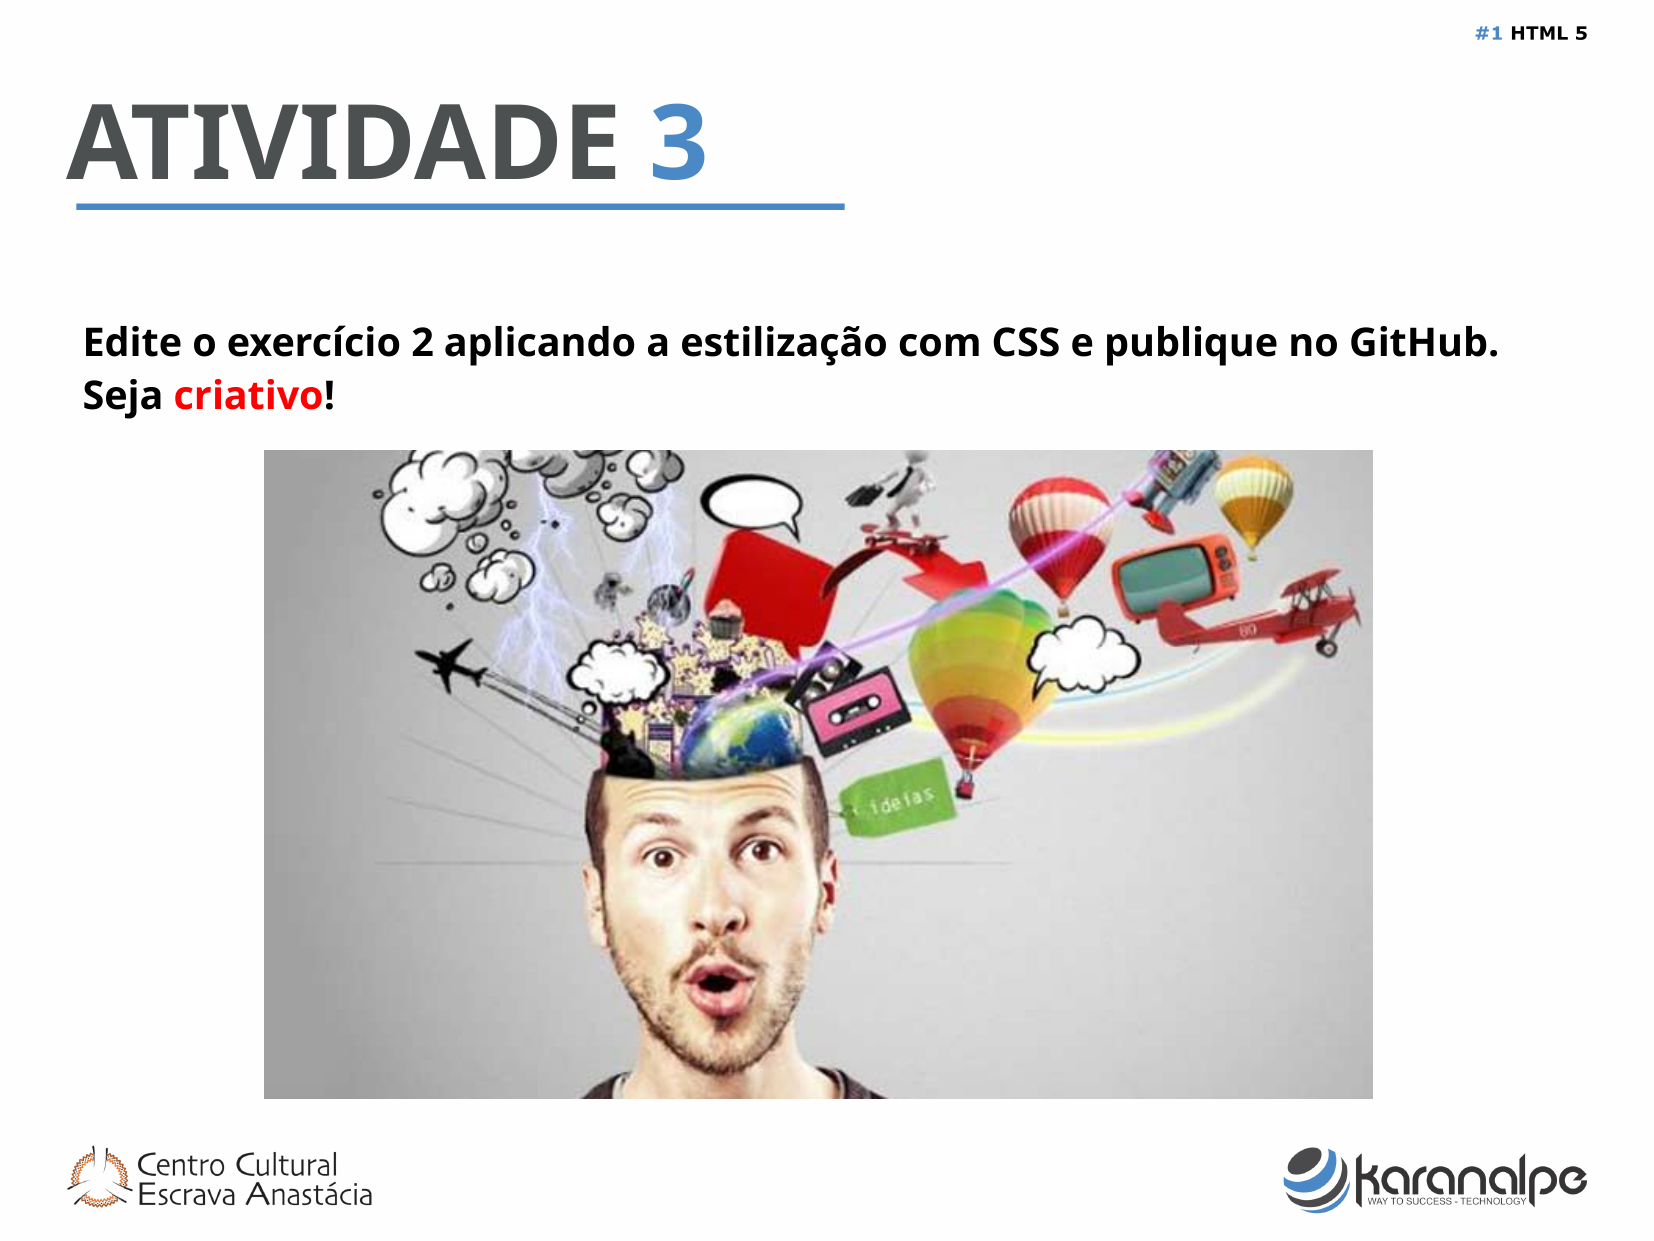

ATIVIDADE 3
# Edite o exercício 2 aplicando a estilização com CSS e publique no GitHub. Seja criativo!